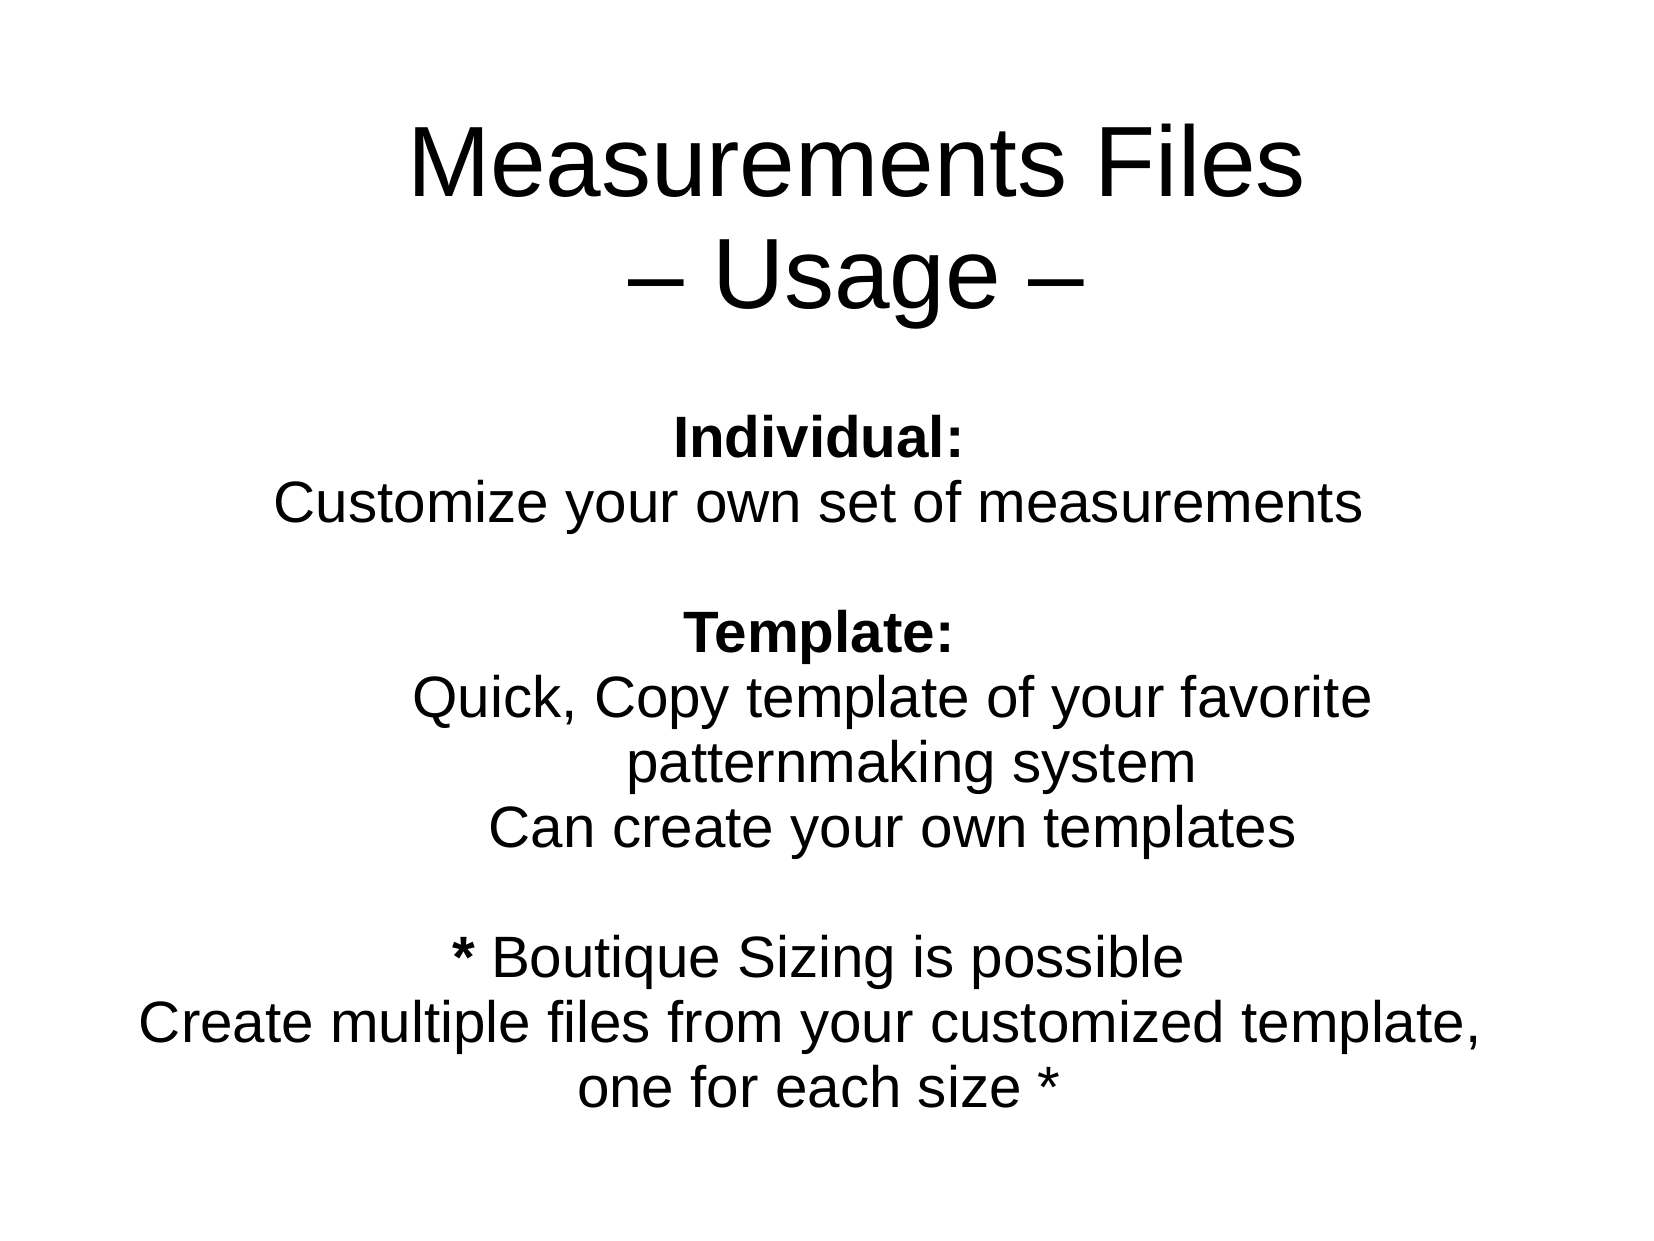

Measurements Files
– Usage –
Individual:
Customize your own set of measurements
Template:
Quick, Copy template of your favorite patternmaking system
Can create your own templates
* Boutique Sizing is possible
Create multiple files from your customized template,
one for each size *